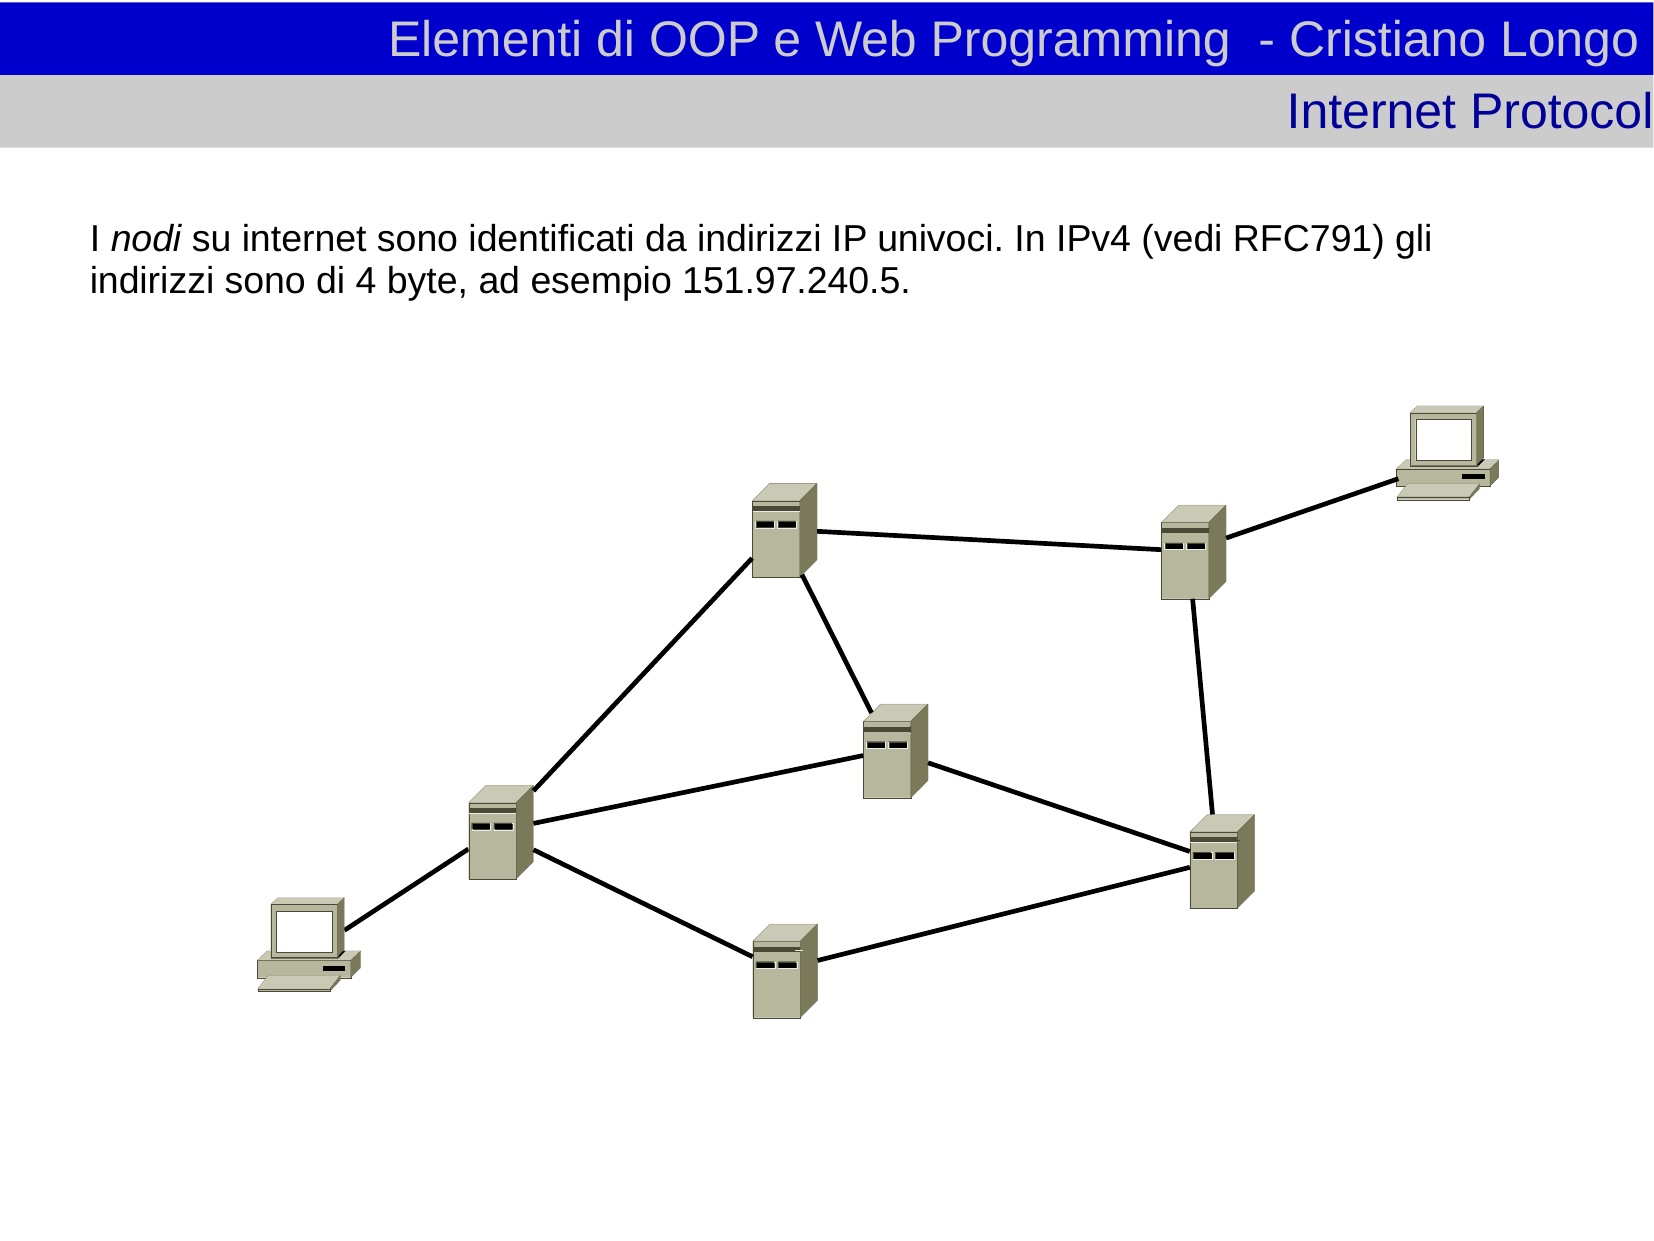

# Elementi di OOP e Web Programming - Cristiano Longo
Internet Protocol
I nodi su internet sono identificati da indirizzi IP univoci. In IPv4 (vedi RFC791) gli indirizzi sono di 4 byte, ad esempio 151.97.240.5.
| Utente | Cane |
| --- | --- |
| alice | fuffy |
| charlie | doggy |
| charlie | pluto |
| bob | fuffy |